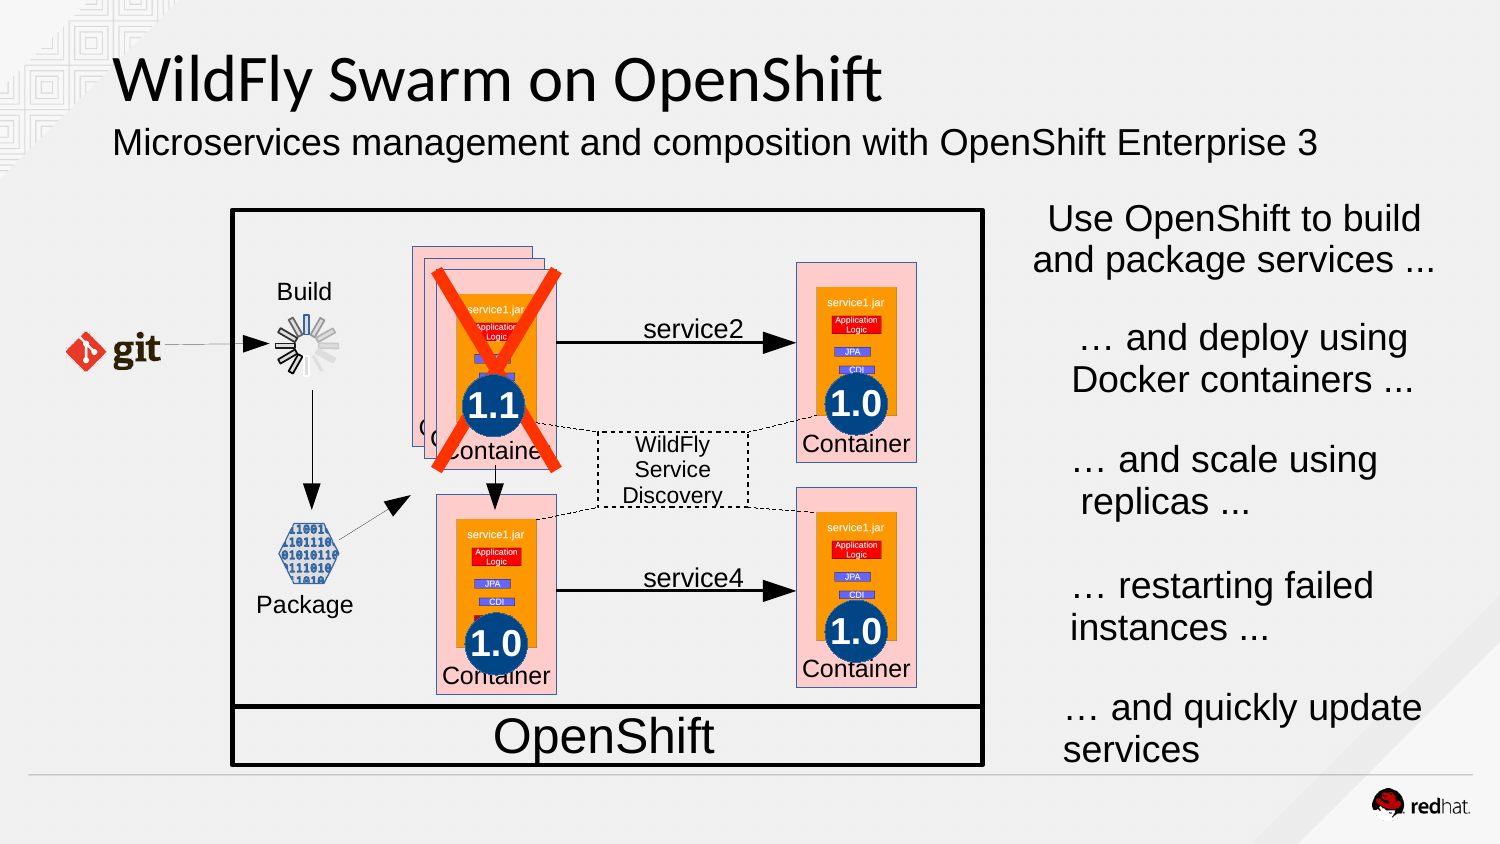

# WildFly Swarm on OpenShift
Microservices management and composition with OpenShift Enterprise 3
Use OpenShift to build
and package services ...
OpenShift
Container
Container
Container
service2
WildFly
Service
Discovery
Container
Container
service4
1.0
1.0
1.0
Build
Container
… and deploy using Docker containers ...
1.0
1.1
… and scale using
 replicas ...
… restarting failed
instances ...
Package
… and quickly update
services